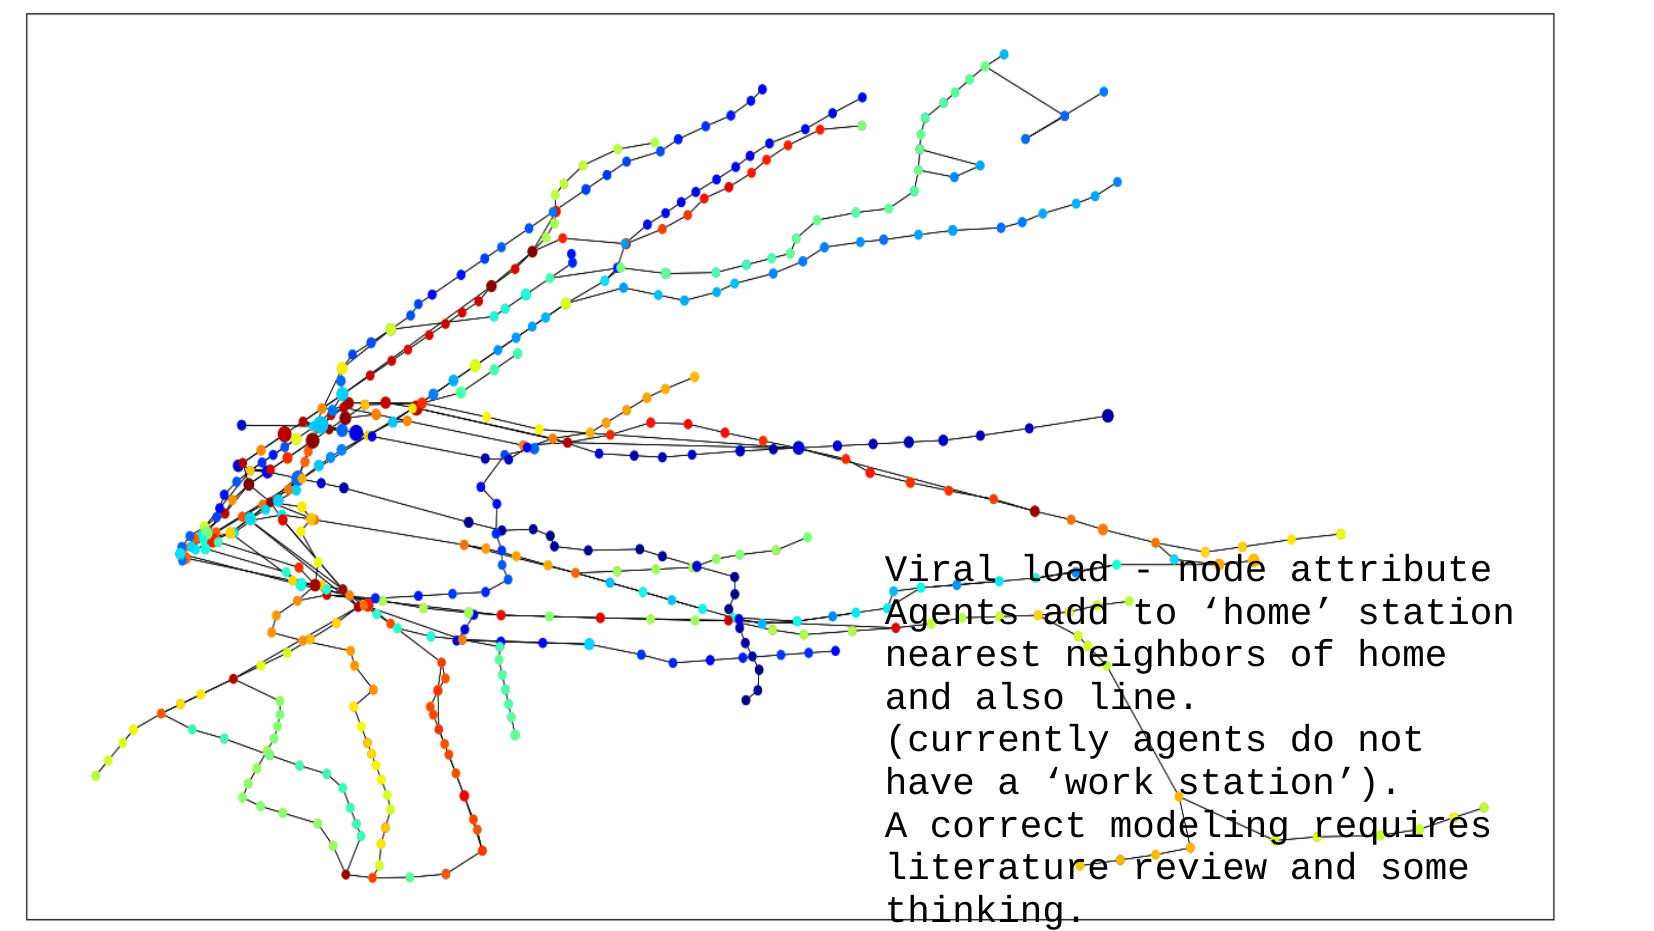

#
Viral load - node attribute
Agents add to ‘home’ station
nearest neighbors of home
and also line.
(currently agents do not have a ‘work station’).
A correct modeling requires literature review and some thinking.